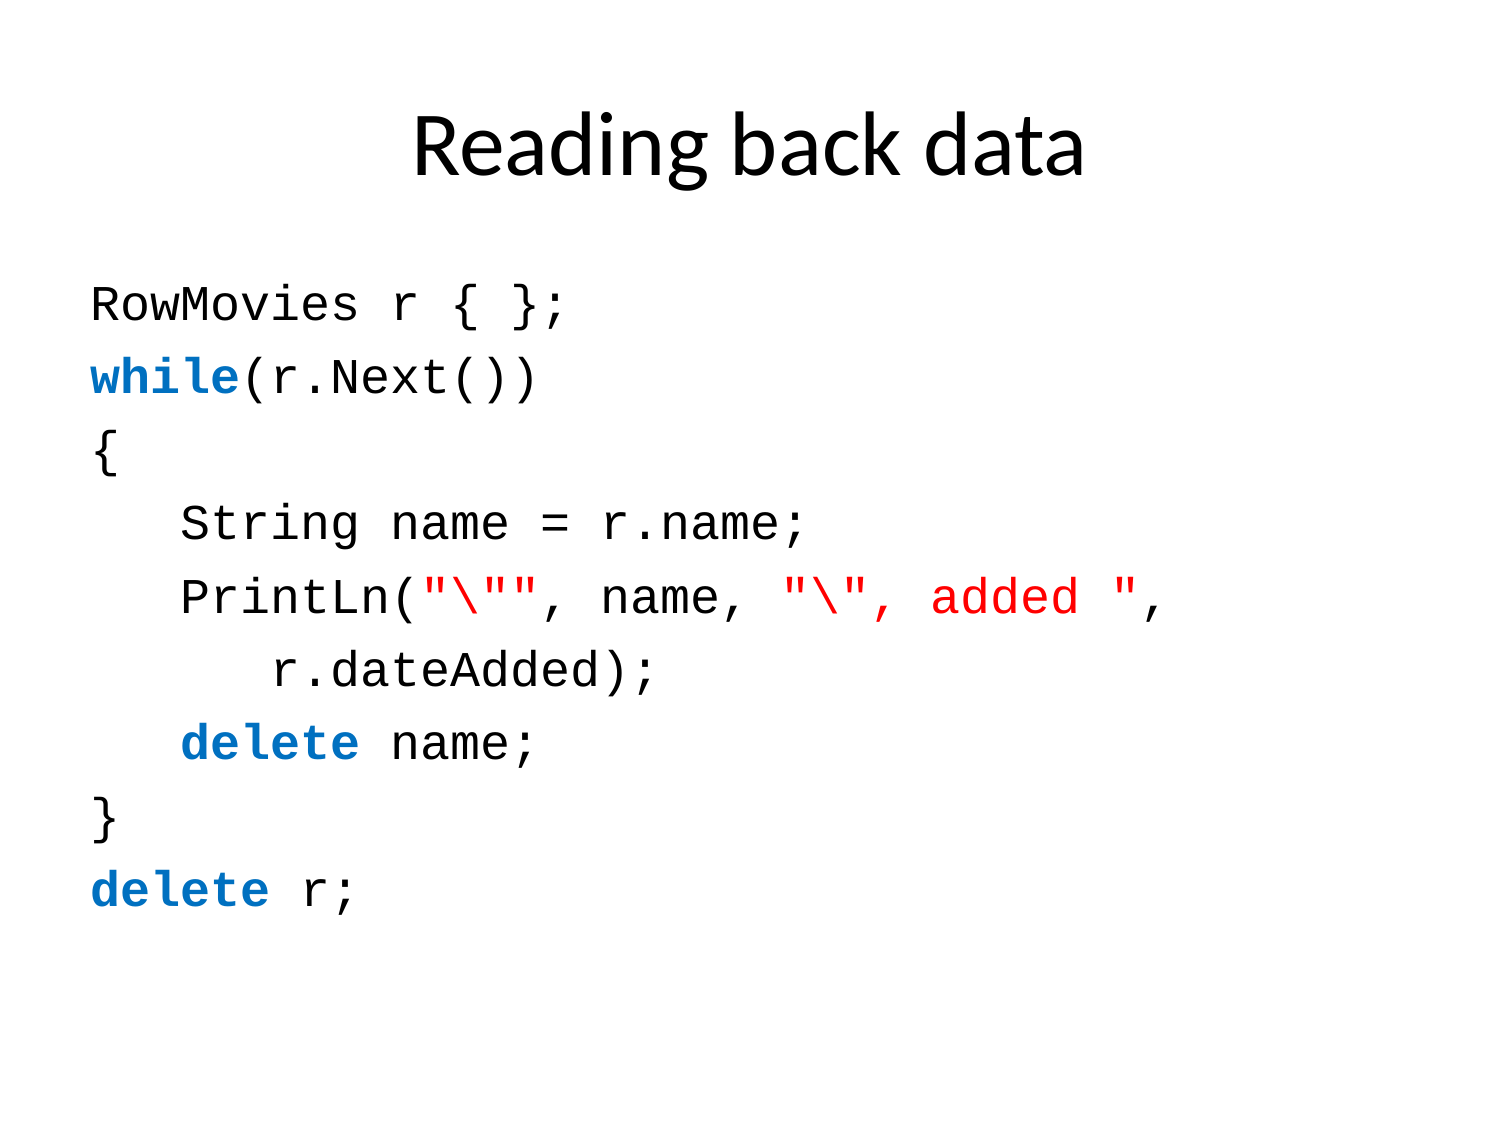

# Reading back data
RowMovies r { };
while(r.Next())
{
 String name = r.name;
 PrintLn("\"", name, "\", added ",
 r.dateAdded);
 delete name;
}
delete r;